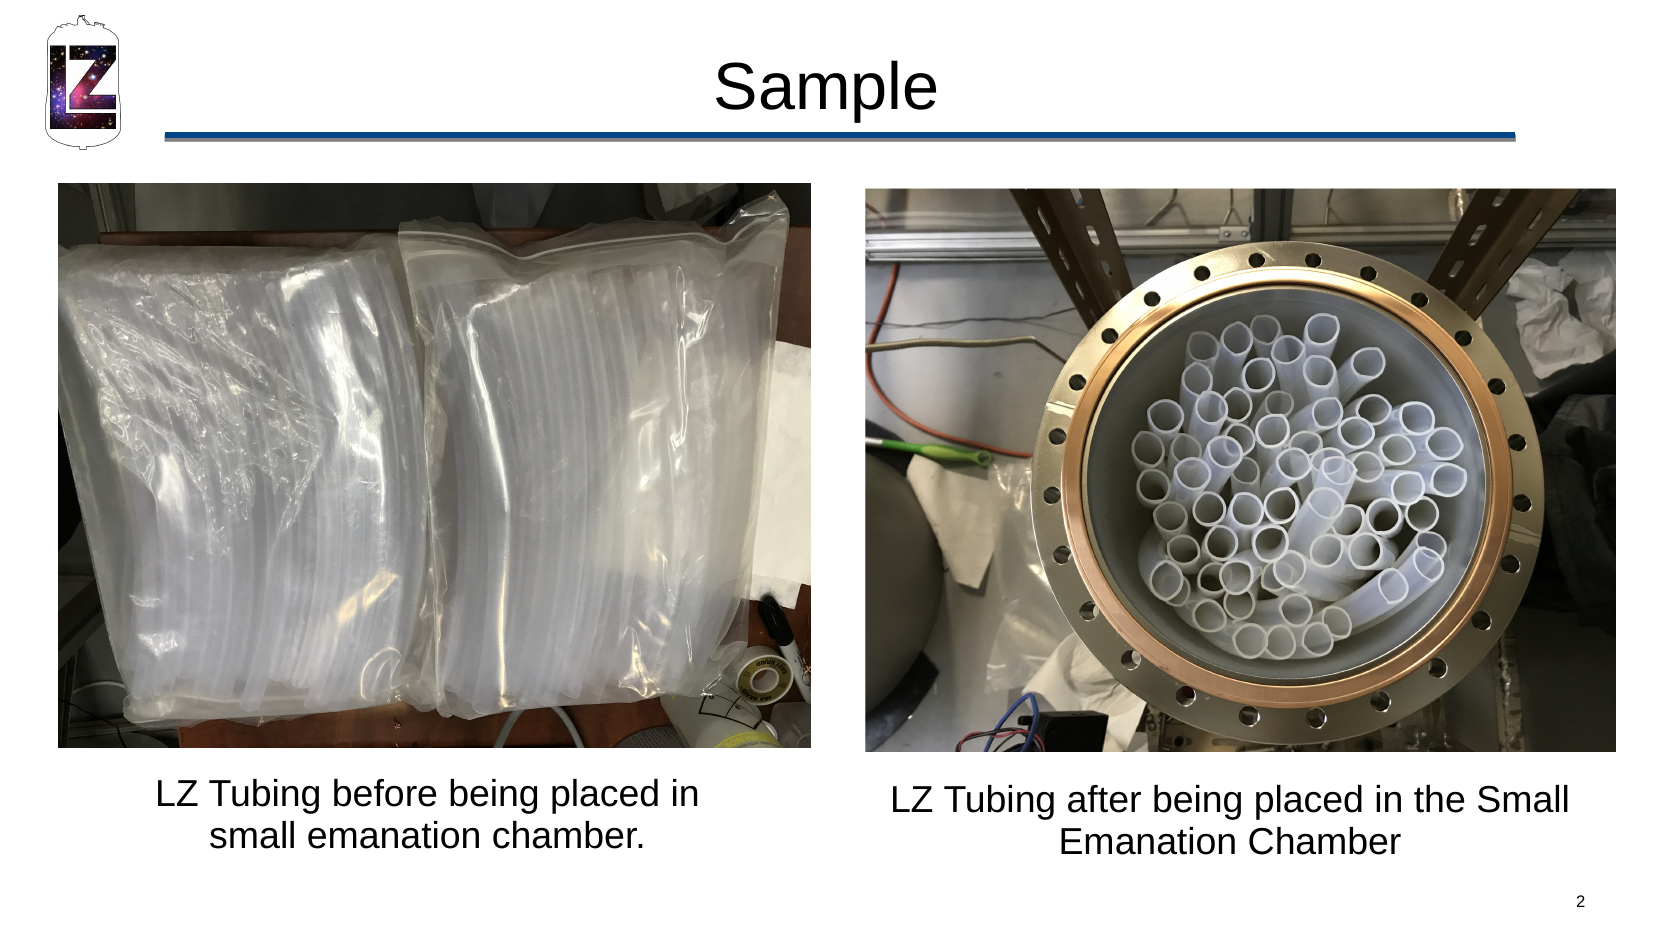

# Sample
LZ Tubing before being placed in small emanation chamber.
LZ Tubing after being placed in the Small Emanation Chamber
2